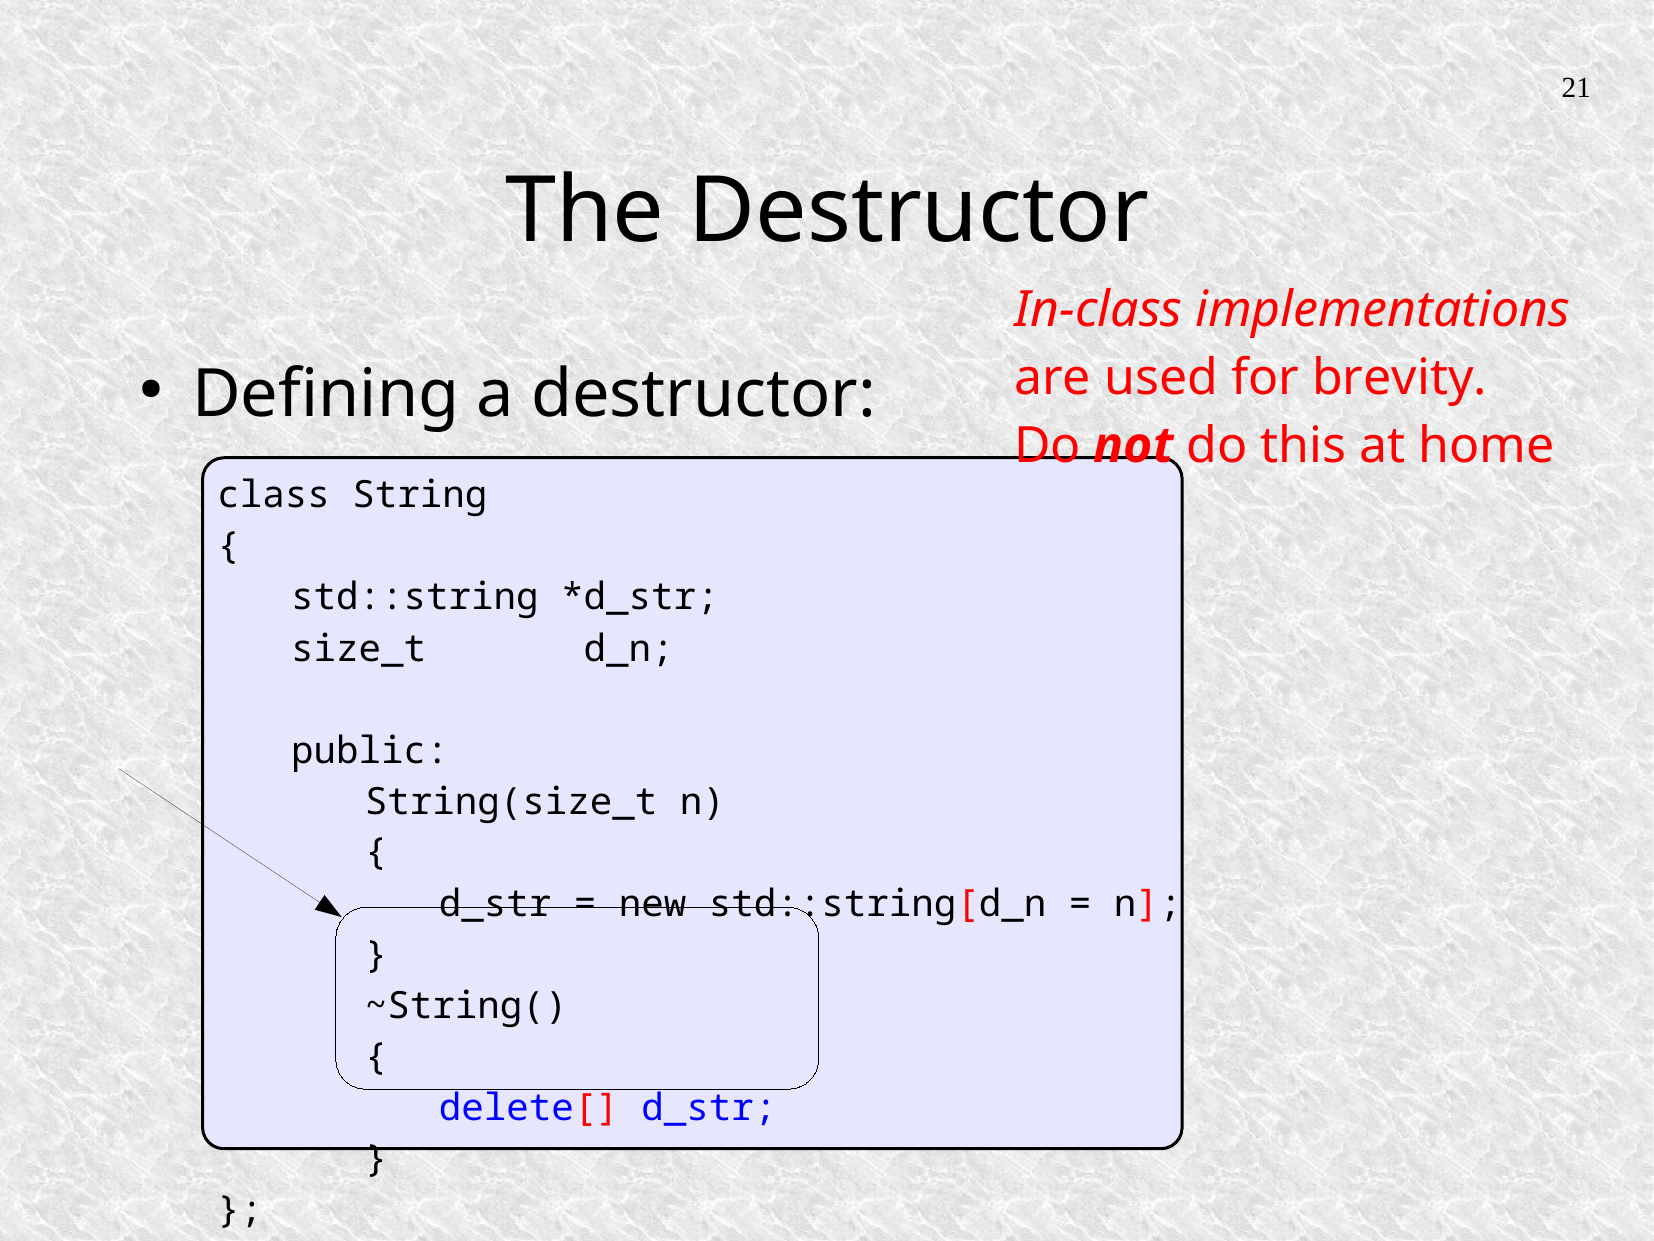

21
# The Destructor
In-class implementations
are used for brevity.
Do not do this at home
Defining a destructor:
class String
{
	std::string *d_str;
	size_t d_n;
	public:
		String(size_t n)
		{
			d_str = new std::string[d_n = n];
		}
		~String()
		{
			delete[] d_str;
		}
};